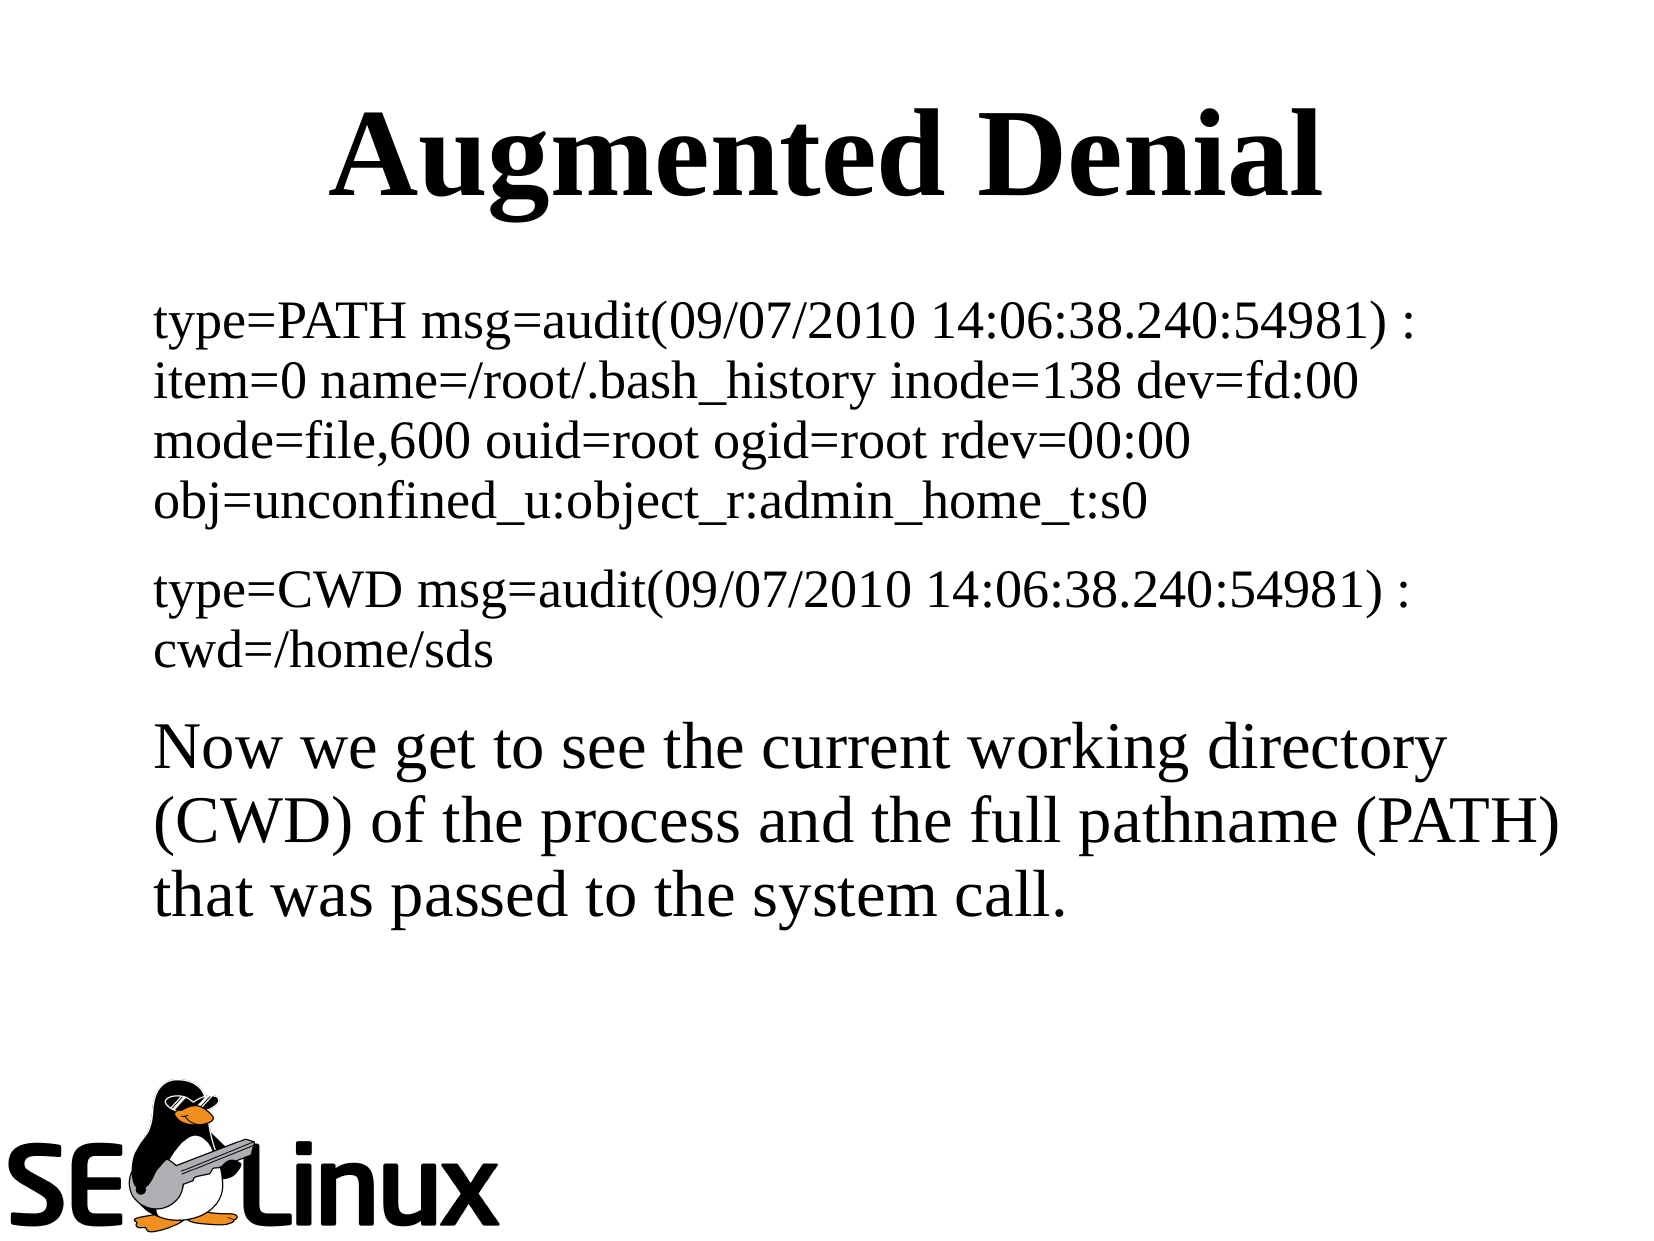

# Augmented Denial
type=PATH msg=audit(09/07/2010 14:06:38.240:54981) : item=0 name=/root/.bash_history inode=138 dev=fd:00 mode=file,600 ouid=root ogid=root rdev=00:00 obj=unconfined_u:object_r:admin_home_t:s0
type=CWD msg=audit(09/07/2010 14:06:38.240:54981) : cwd=/home/sds
Now we get to see the current working directory (CWD) of the process and the full pathname (PATH) that was passed to the system call.